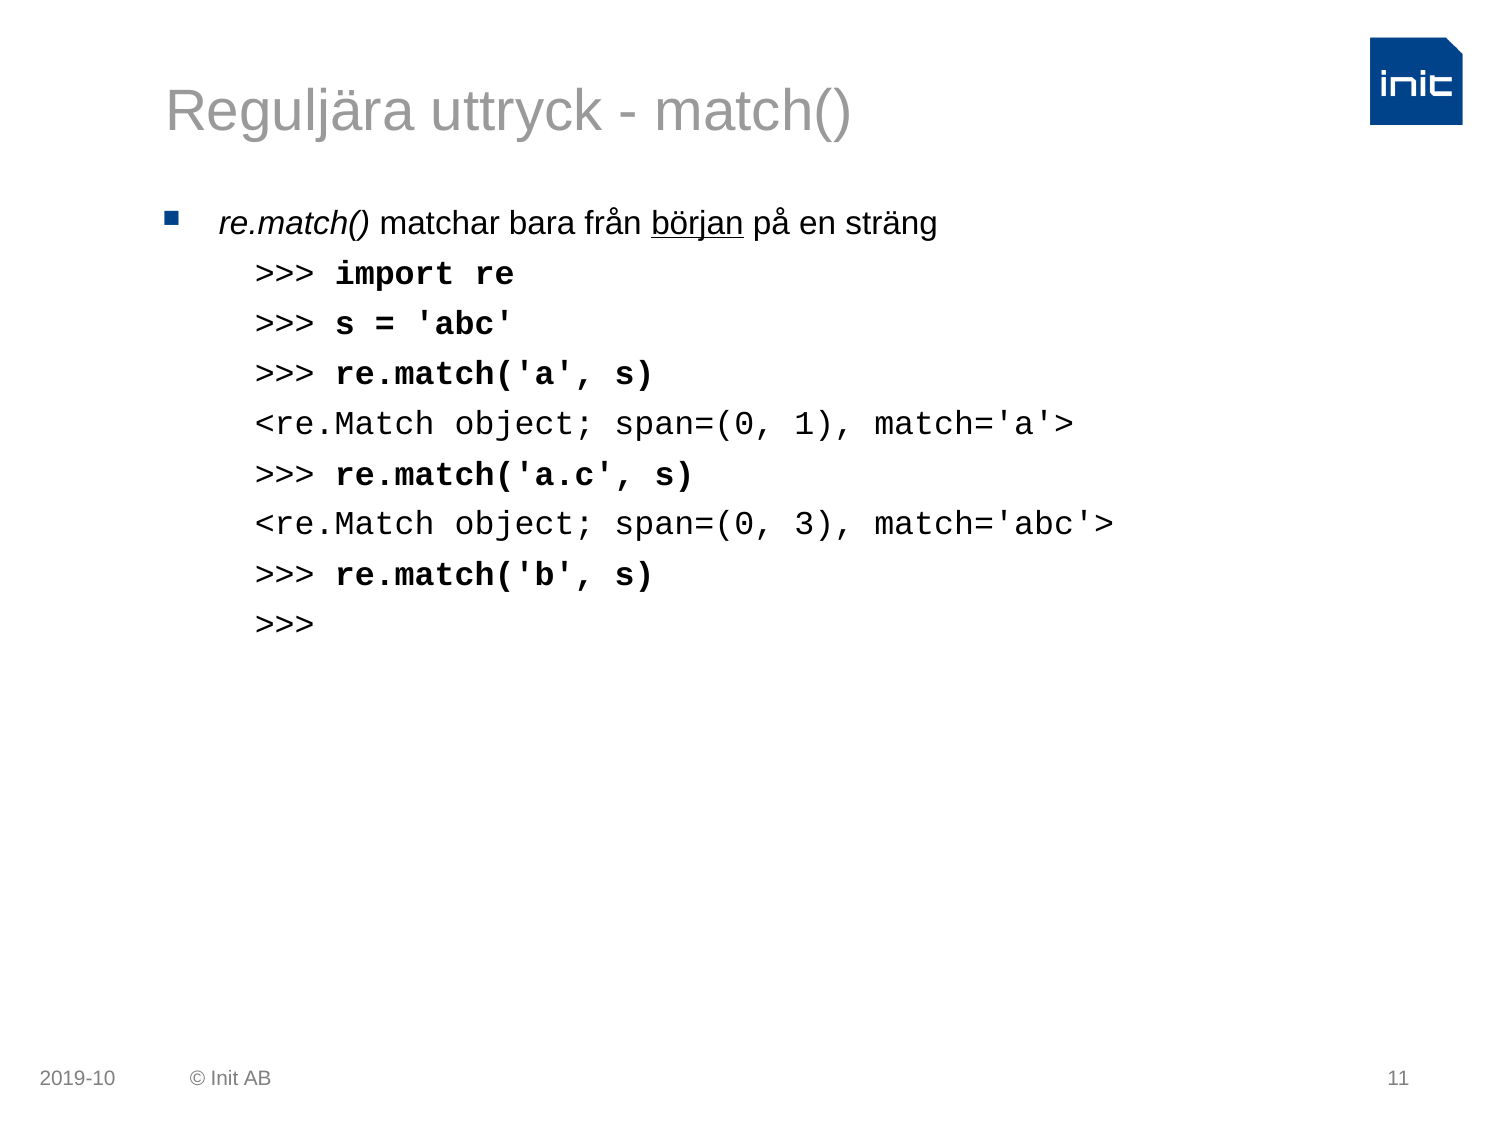

Reguljära uttryck - match()
re.match() matchar bara från början på en sträng
>>> import re
>>> s = 'abc'
>>> re.match('a', s)
<re.Match object; span=(0, 1), match='a'>
>>> re.match('a.c', s)
<re.Match object; span=(0, 3), match='abc'>
>>> re.match('b', s)
>>>
2019-10
© Init AB